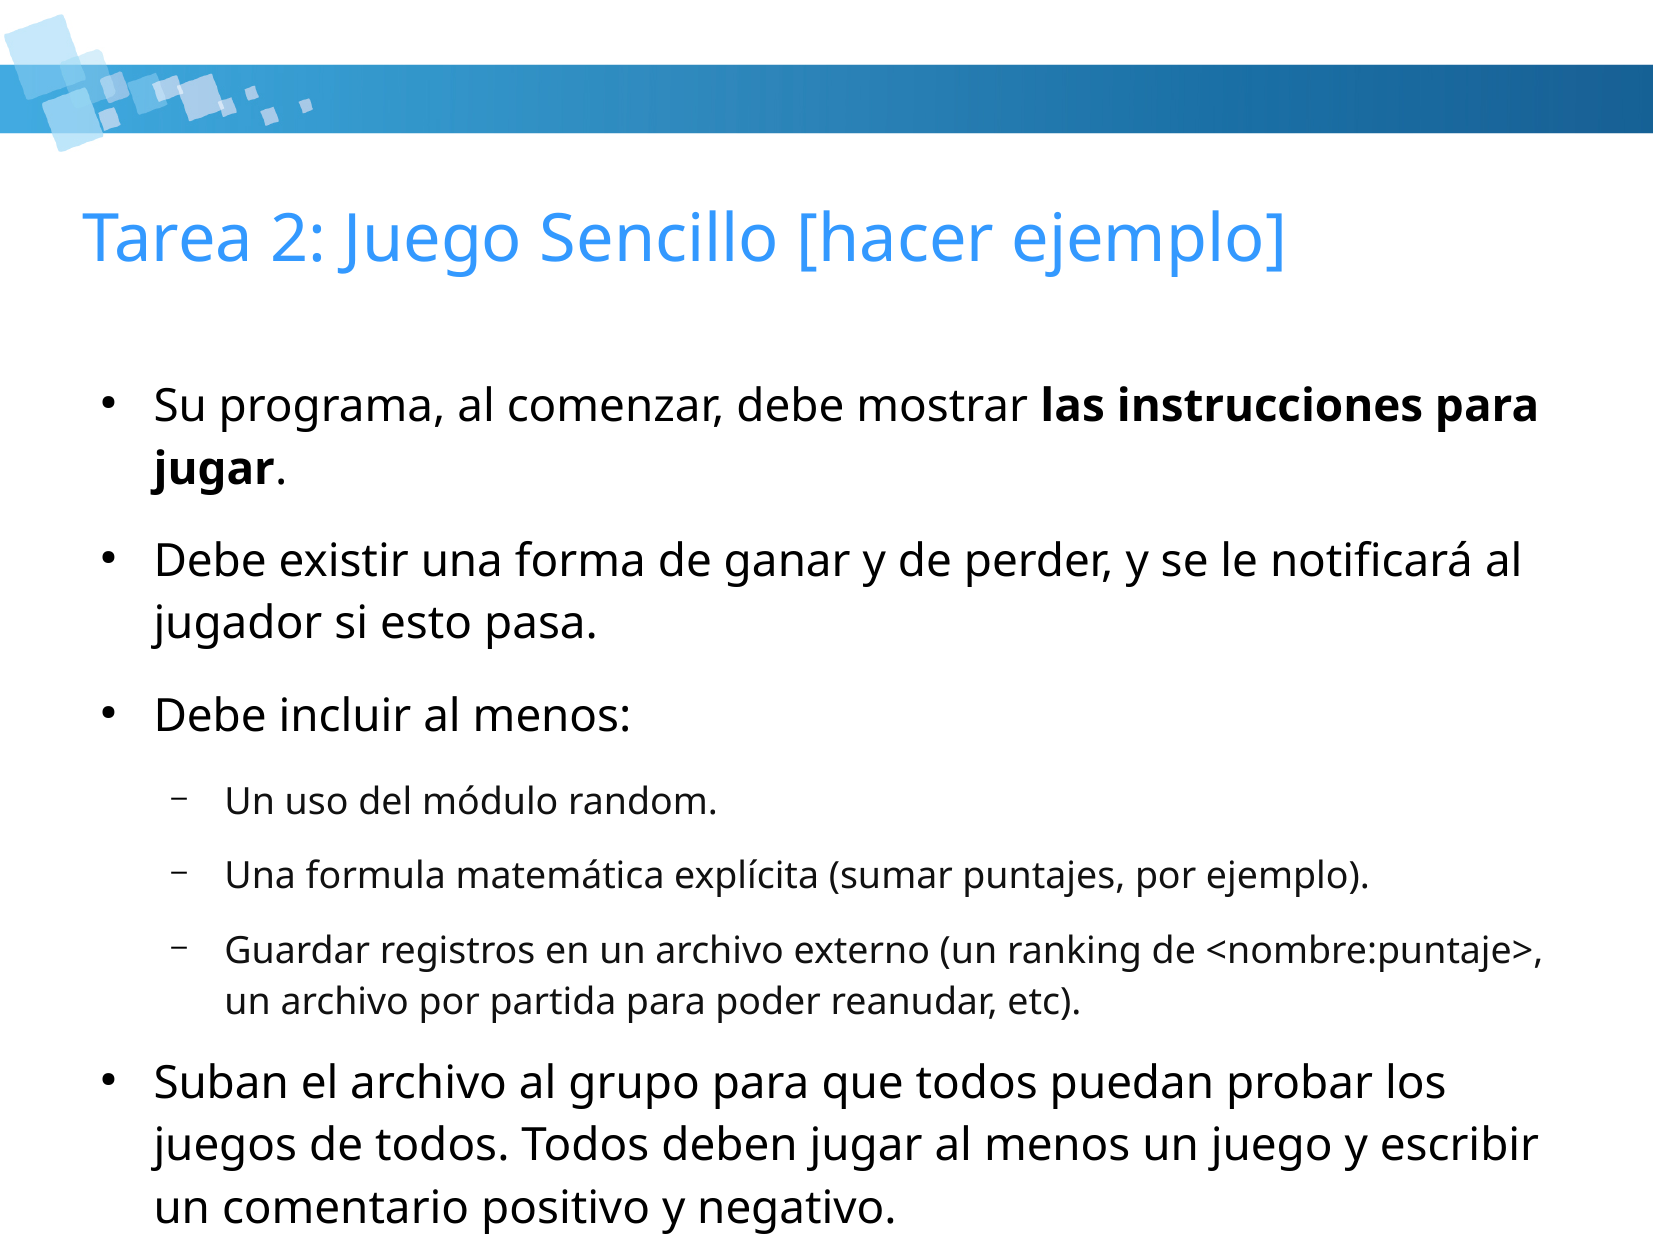

# Tarea 2: Juego Sencillo [hacer ejemplo]
Su programa, al comenzar, debe mostrar las instrucciones para jugar.
Debe existir una forma de ganar y de perder, y se le notificará al jugador si esto pasa.
Debe incluir al menos:
Un uso del módulo random.
Una formula matemática explícita (sumar puntajes, por ejemplo).
Guardar registros en un archivo externo (un ranking de <nombre:puntaje>, un archivo por partida para poder reanudar, etc).
Suban el archivo al grupo para que todos puedan probar los juegos de todos. Todos deben jugar al menos un juego y escribir un comentario positivo y negativo.